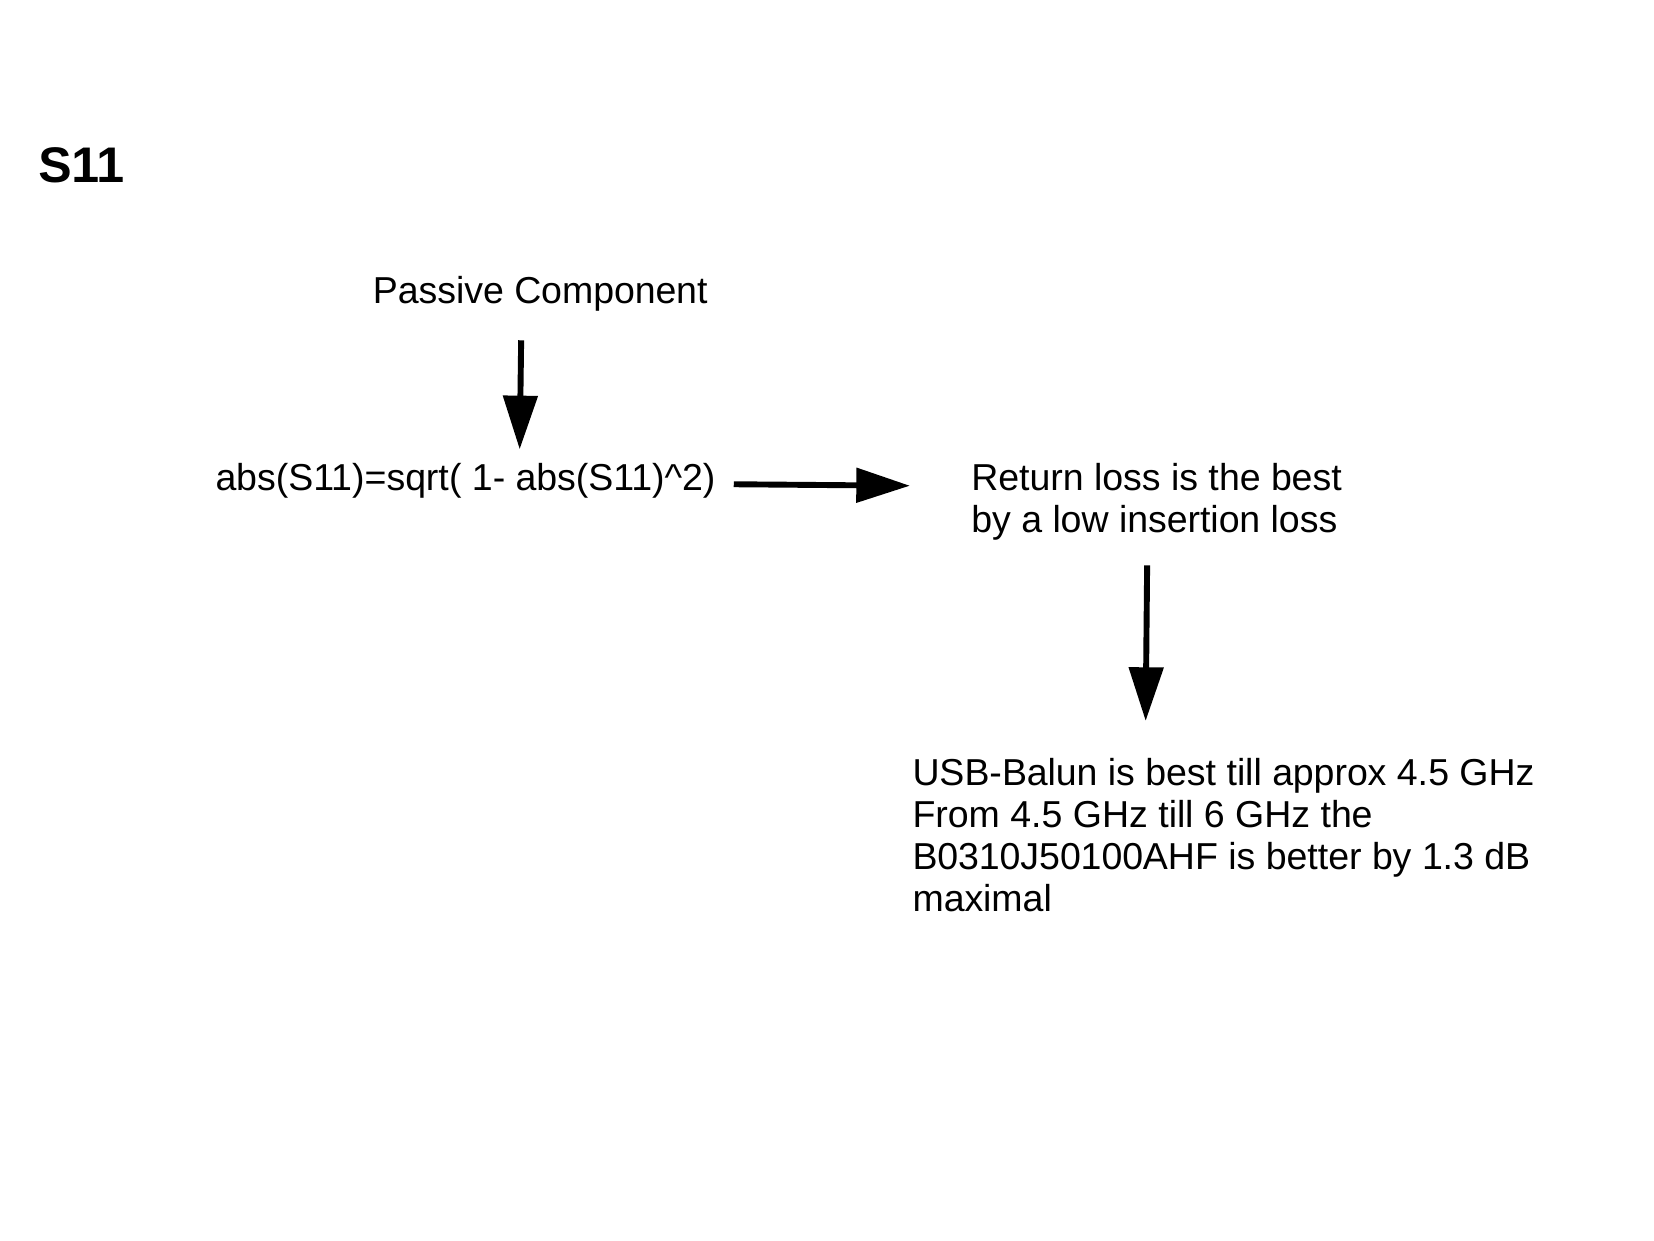

S11
Passive Component
abs(S11)=sqrt( 1- abs(S11)^2)
Return loss is the best
by a low insertion loss
USB-Balun is best till approx 4.5 GHz
From 4.5 GHz till 6 GHz the
B0310J50100AHF is better by 1.3 dB
maximal